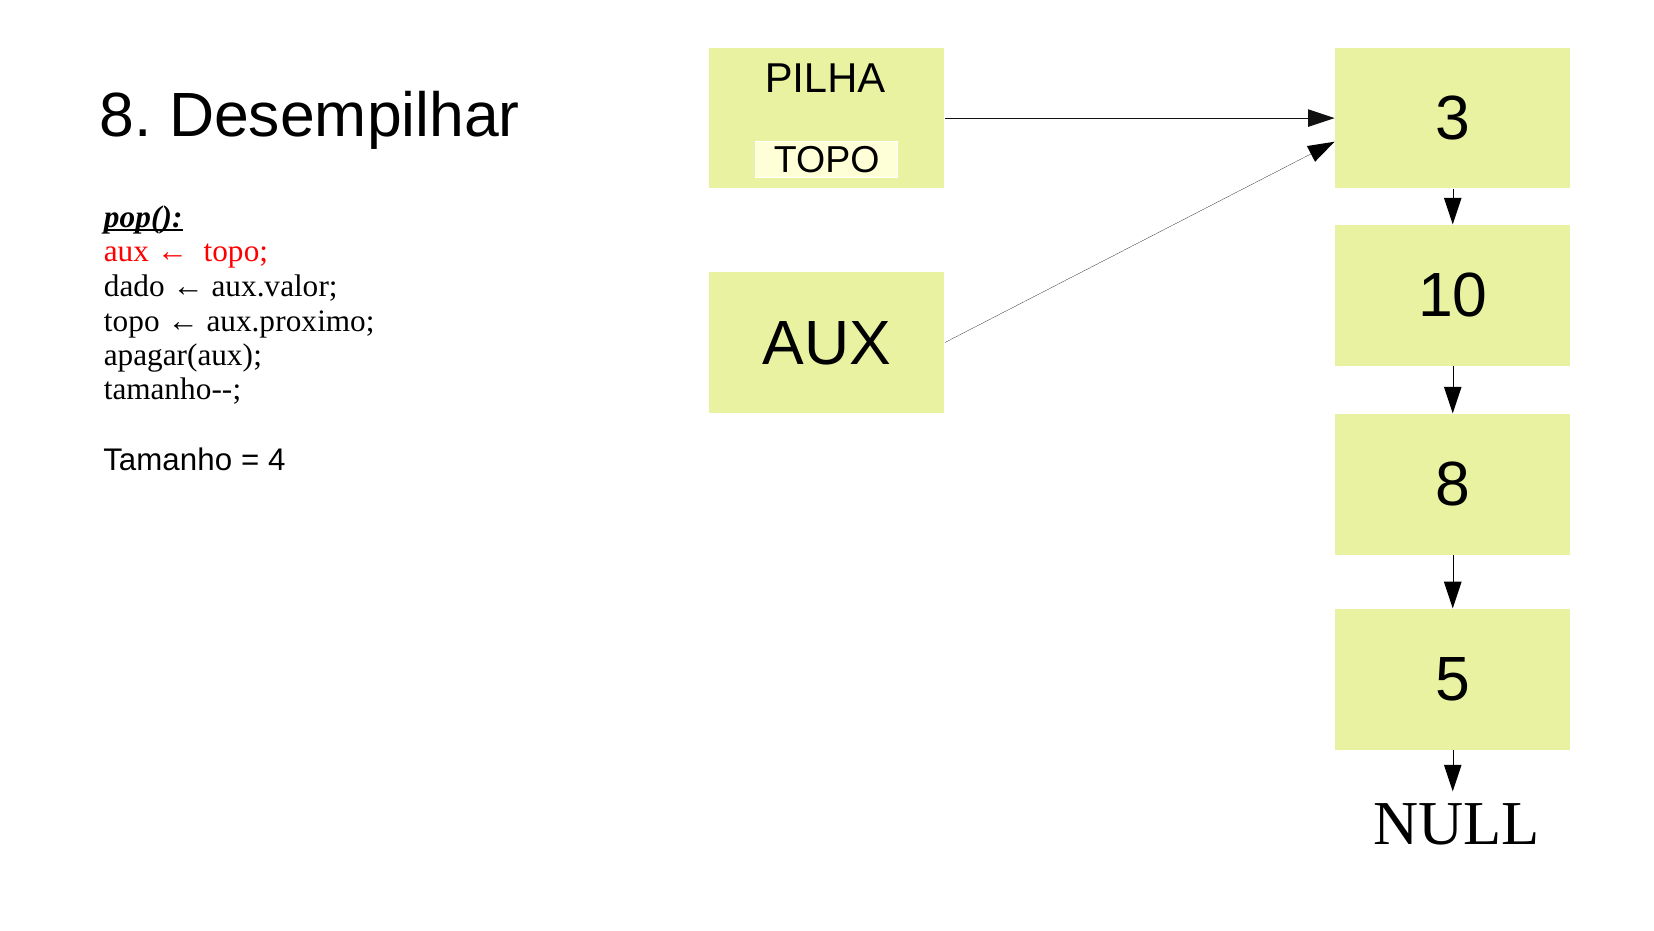

# 8. Desempilhar
PILHA
3
TOPO
pop():
aux ← topo;
dado ← aux.valor;
topo ← aux.proximo;
apagar(aux);
tamanho--;
10
AUX
8
Tamanho = 4
5
NULL